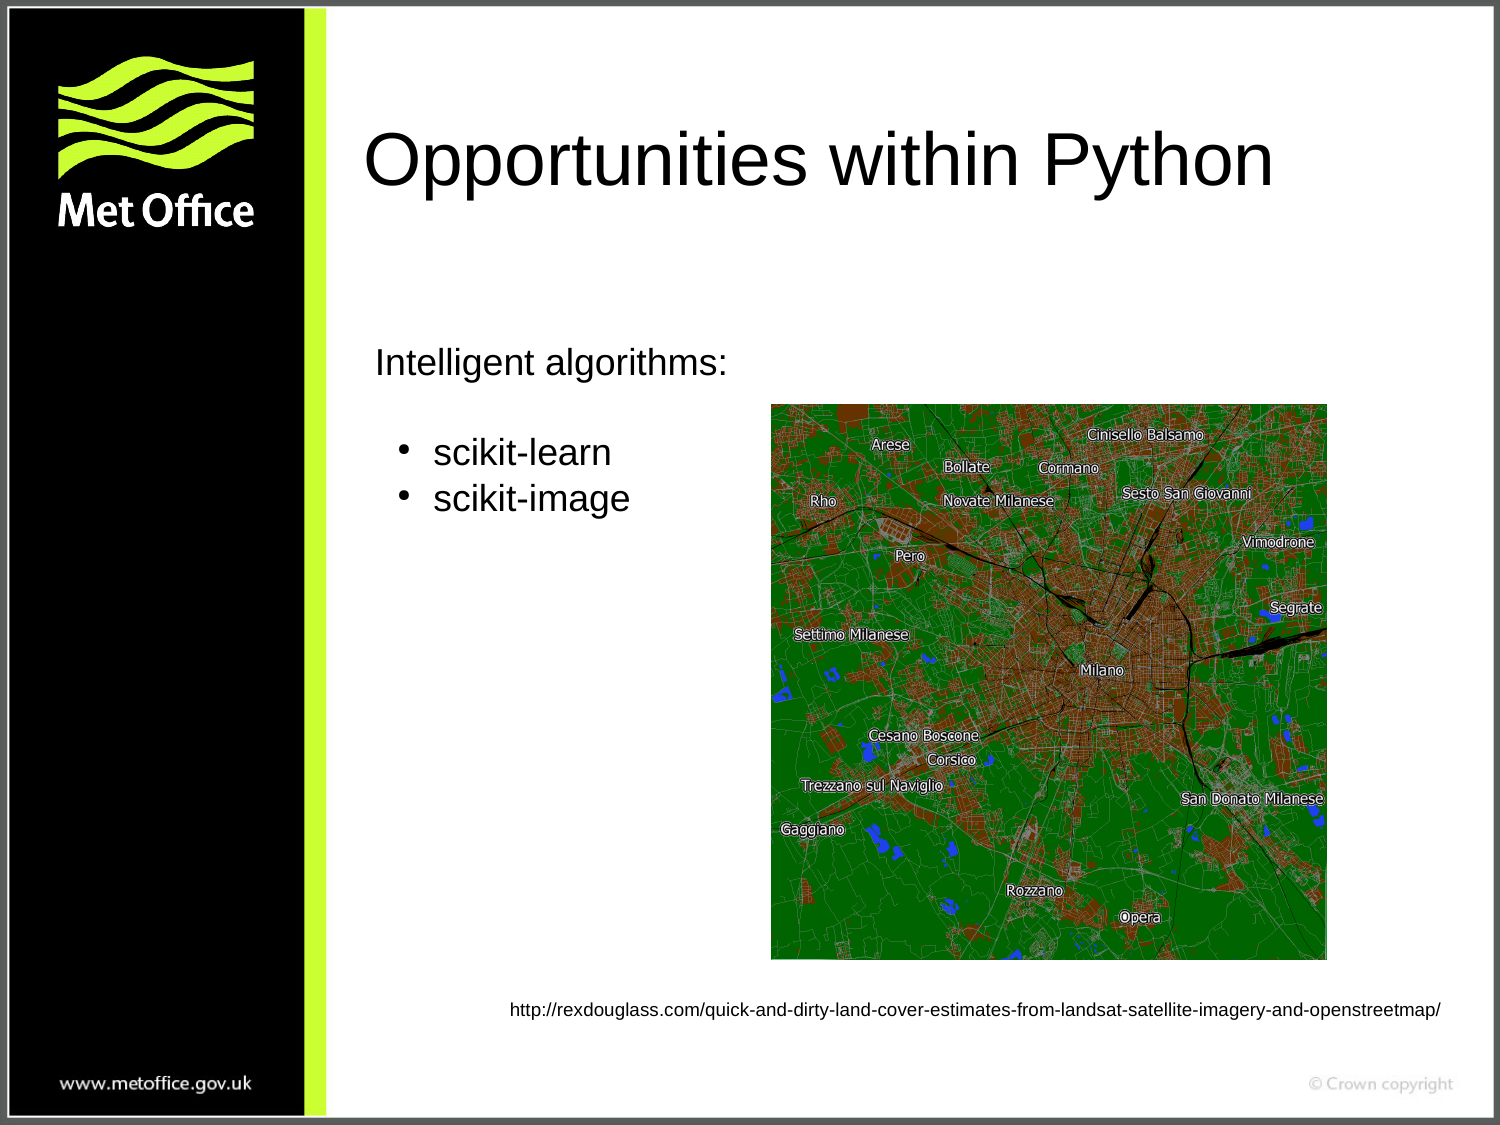

# Opportunities within Python
Intelligent algorithms:
scikit-learn
scikit-image
http://rexdouglass.com/quick-and-dirty-land-cover-estimates-from-landsat-satellite-imagery-and-openstreetmap/